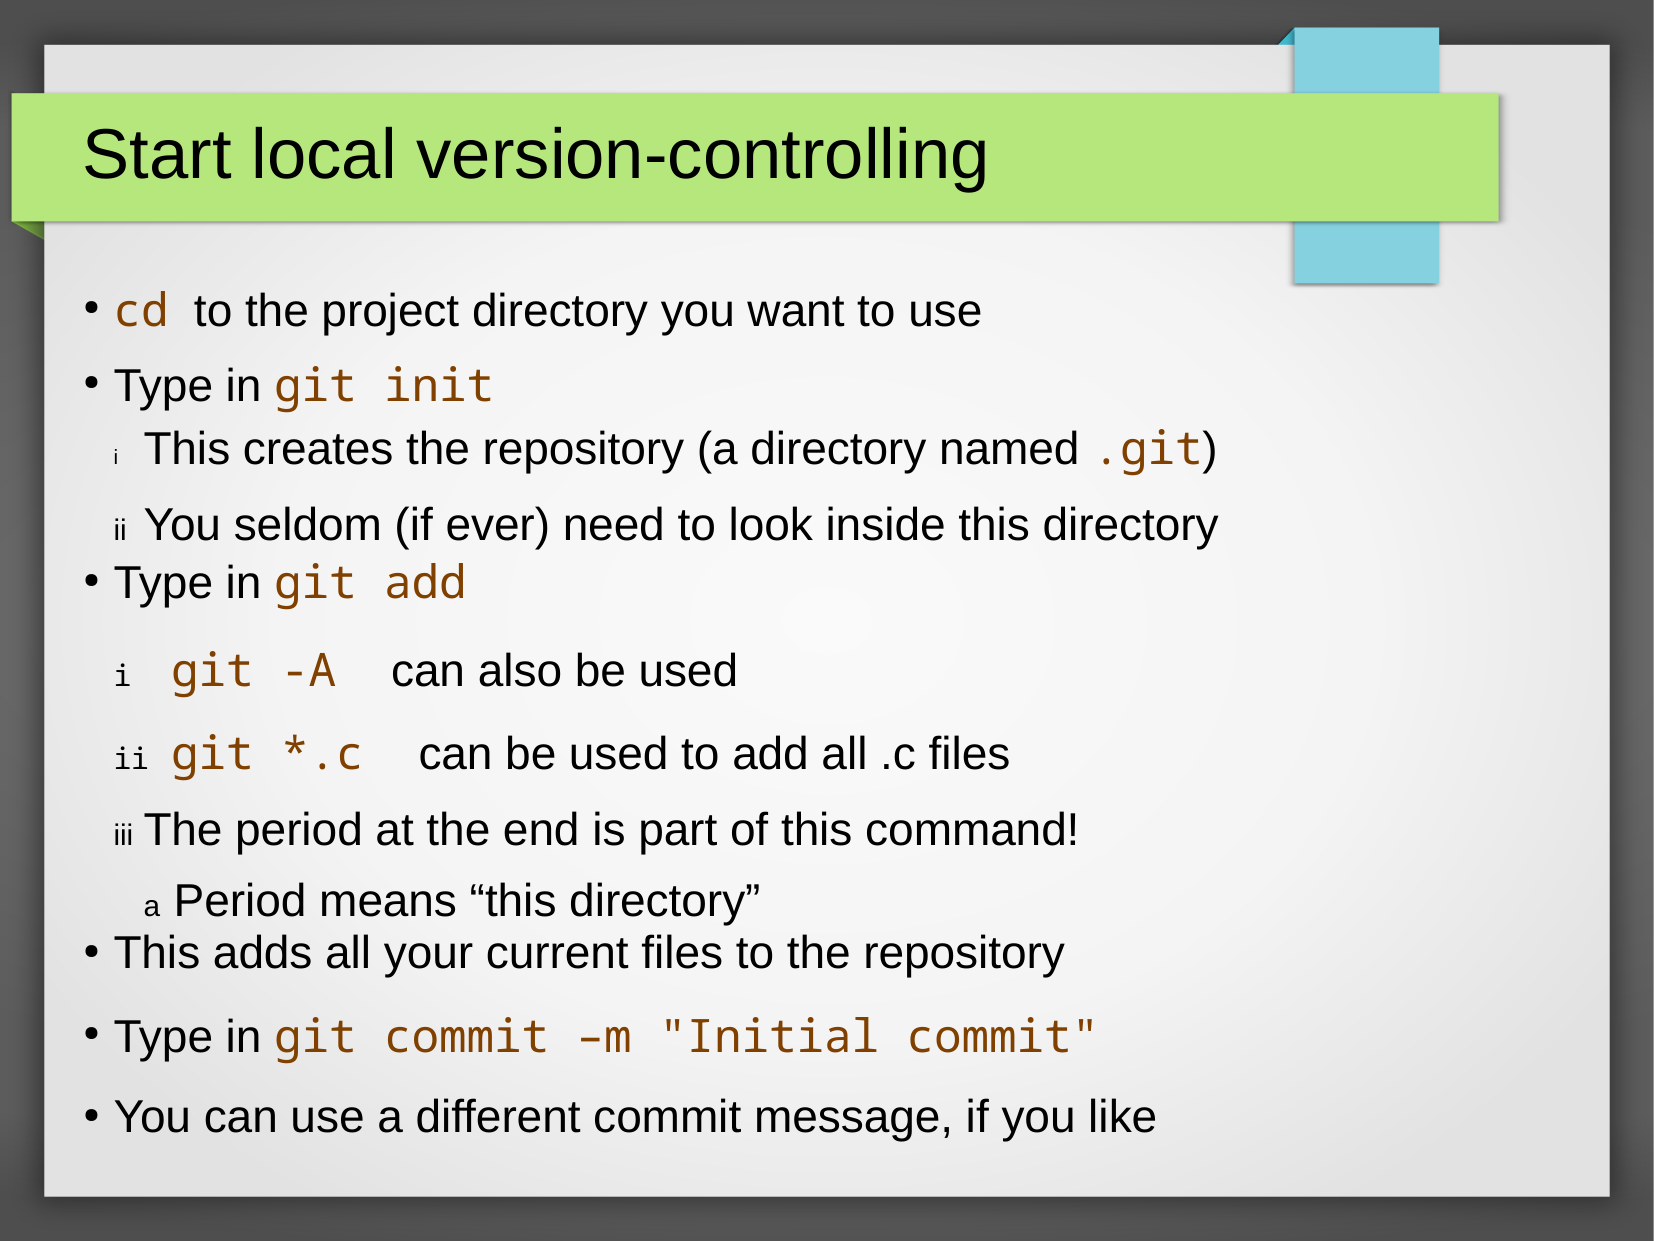

# Start local version-controlling
cd to the project directory you want to use
Type in git init
This creates the repository (a directory named .git)
You seldom (if ever) need to look inside this directory
Type in git add
 git -A can also be used
 git *.c can be used to add all .c files
The period at the end is part of this command!
Period means “this directory”
This adds all your current files to the repository
Type in git commit –m "Initial commit"
You can use a different commit message, if you like